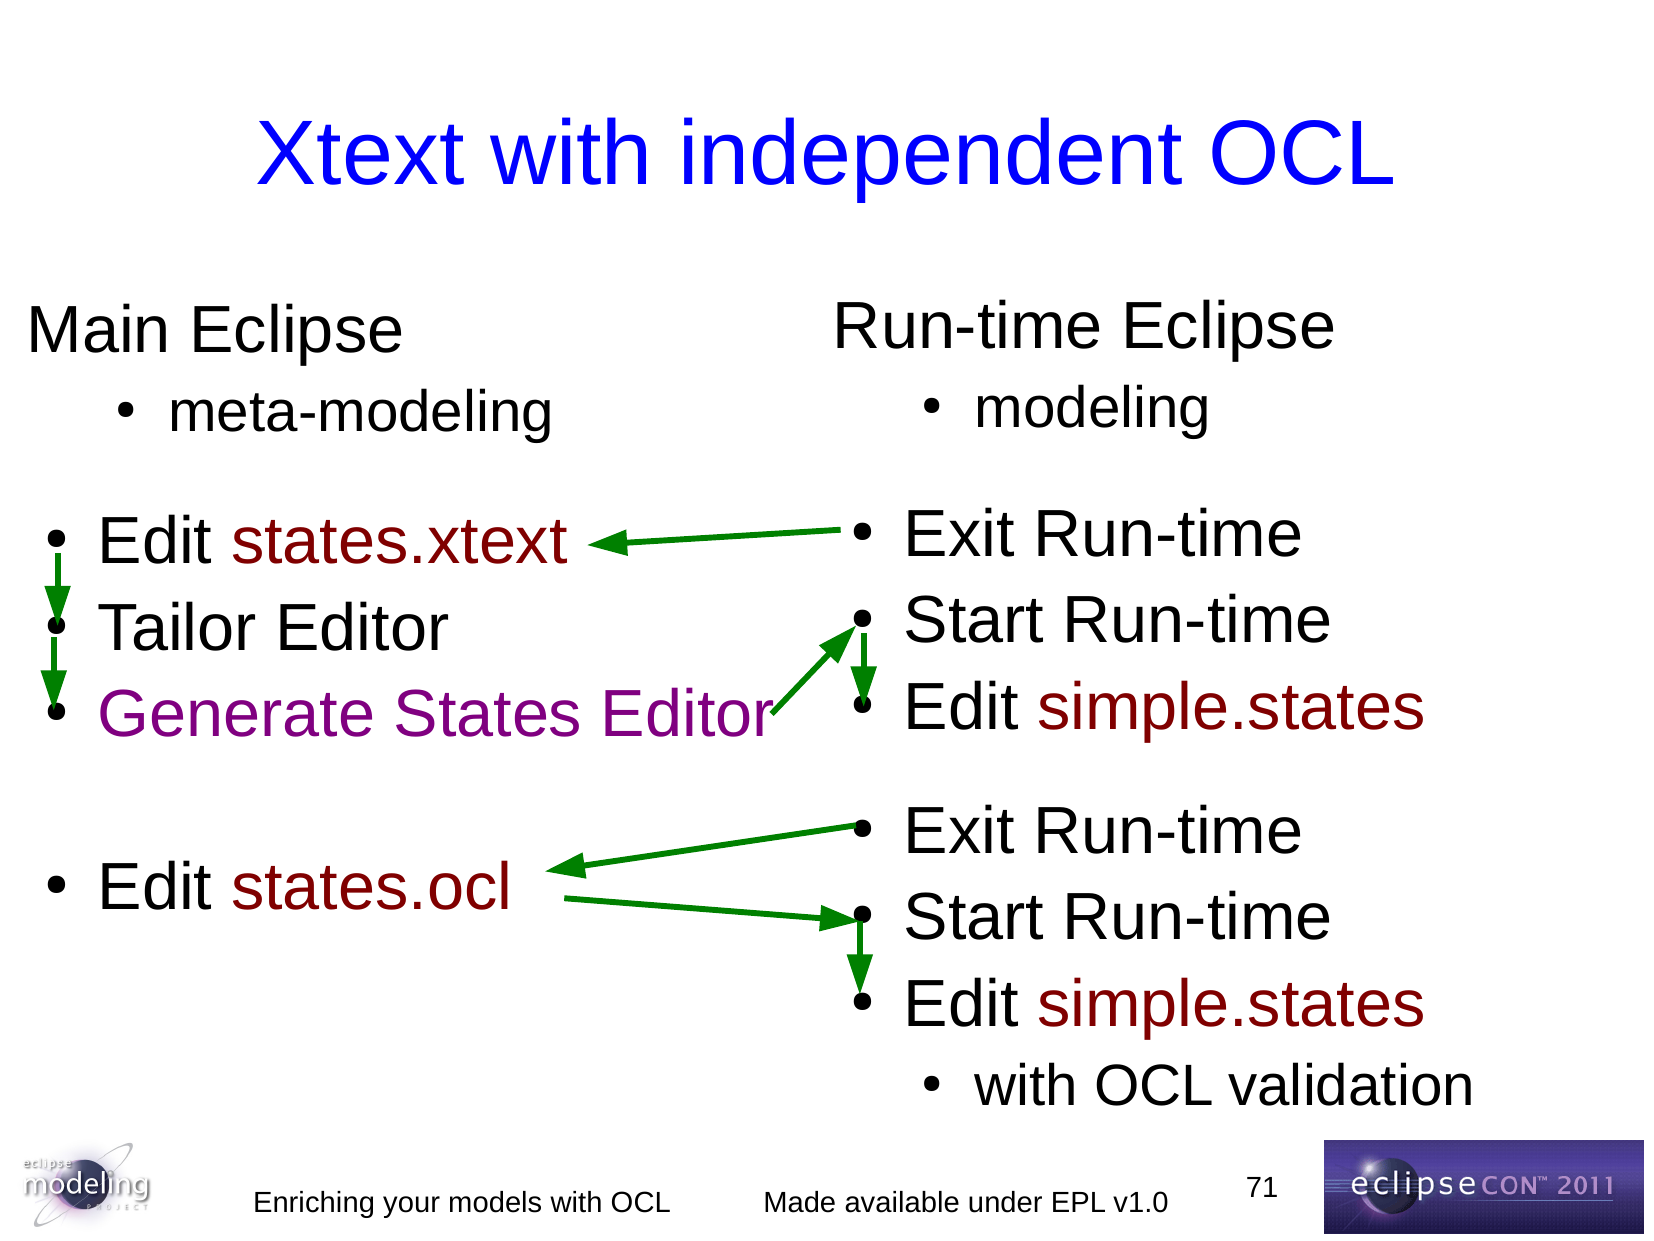

# Xtext with independent OCL
Run-time Eclipse
modeling
Exit Run-time
Start Run-time
Edit simple.states
Exit Run-time
Start Run-time
Edit simple.states
with OCL validation
Main Eclipse
meta-modeling
Edit states.xtext
Tailor Editor
Generate States Editor
Edit states.ocl
71
Enriching your models with OCL